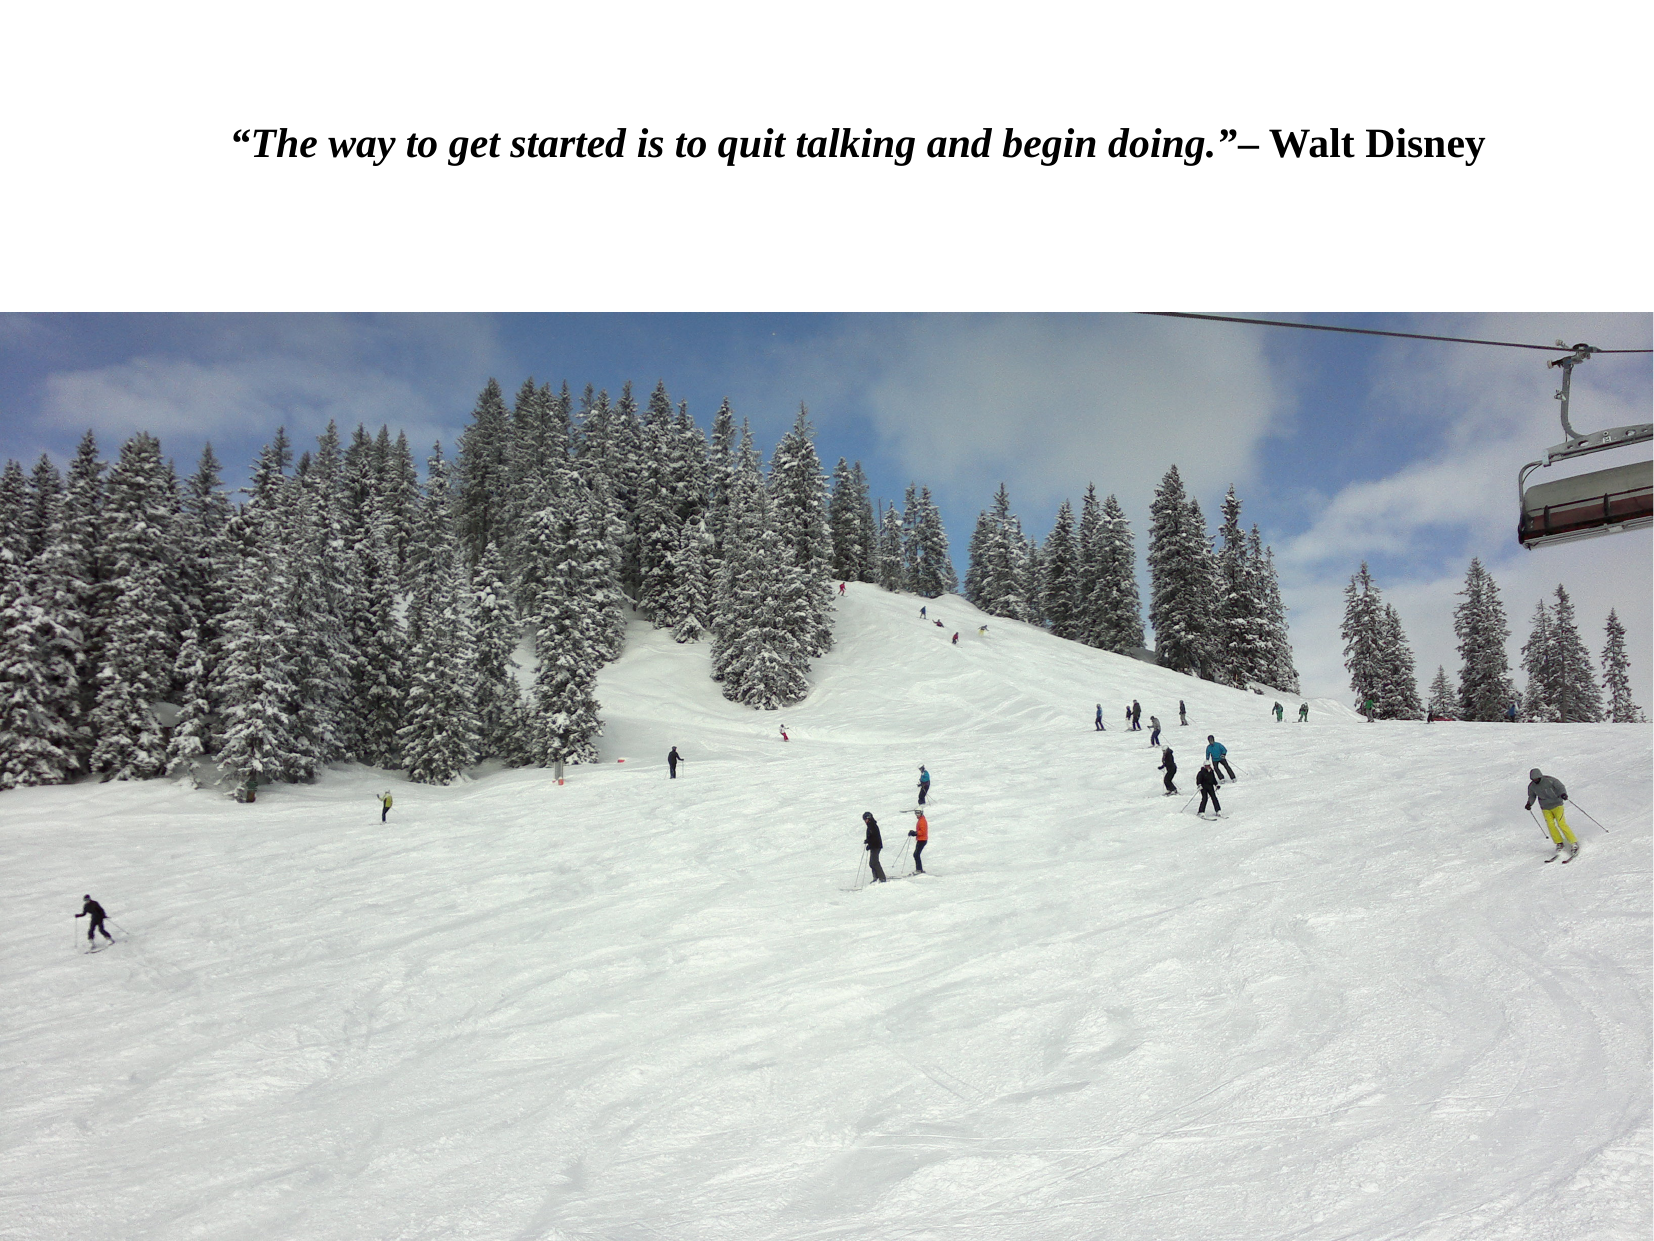

“The way to get started is to quit talking and begin doing.”– Walt Disney